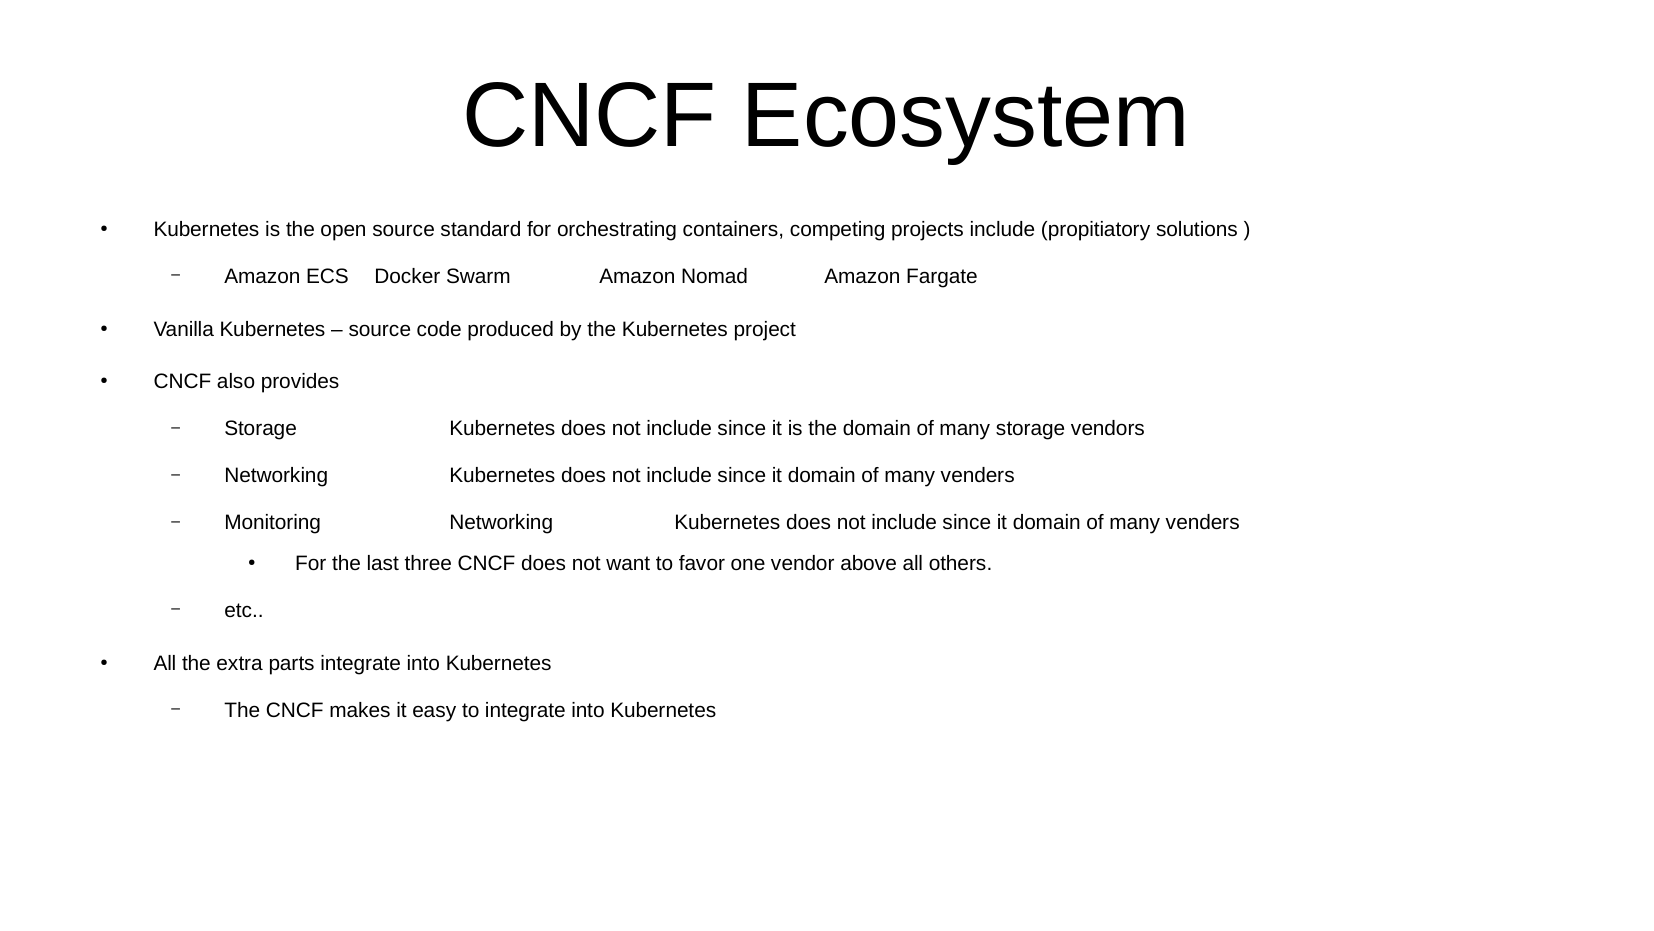

# CNCF Ecosystem
Kubernetes is the open source standard for orchestrating containers, competing projects include (propitiatory solutions )
Amazon ECS	Docker Swarm		Amazon Nomad		Amazon Fargate
Vanilla Kubernetes – source code produced by the Kubernetes project
CNCF also provides
Storage			Kubernetes does not include since it is the domain of many storage vendors
Networking 		Kubernetes does not include since it domain of many venders
Monitoring 		Networking 		Kubernetes does not include since it domain of many venders
For the last three CNCF does not want to favor one vendor above all others.
etc..
All the extra parts integrate into Kubernetes
The CNCF makes it easy to integrate into Kubernetes